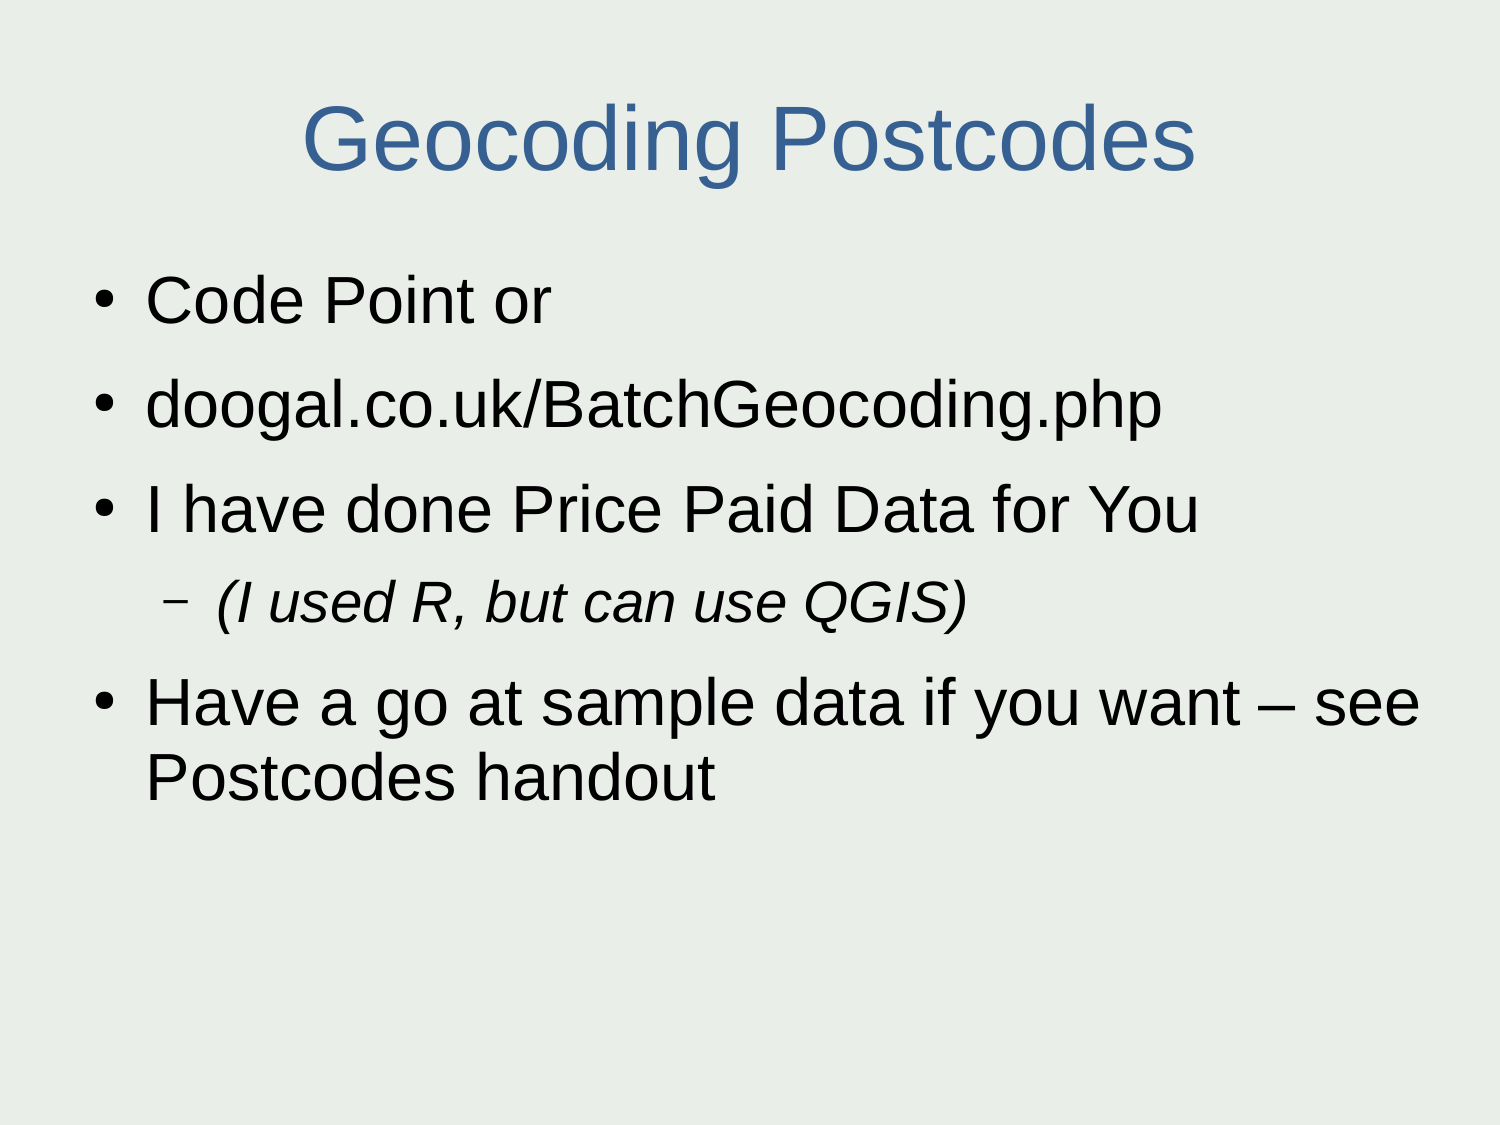

Geocoding Postcodes
# Code Point or
doogal.co.uk/BatchGeocoding.php
I have done Price Paid Data for You
(I used R, but can use QGIS)
Have a go at sample data if you want – see Postcodes handout